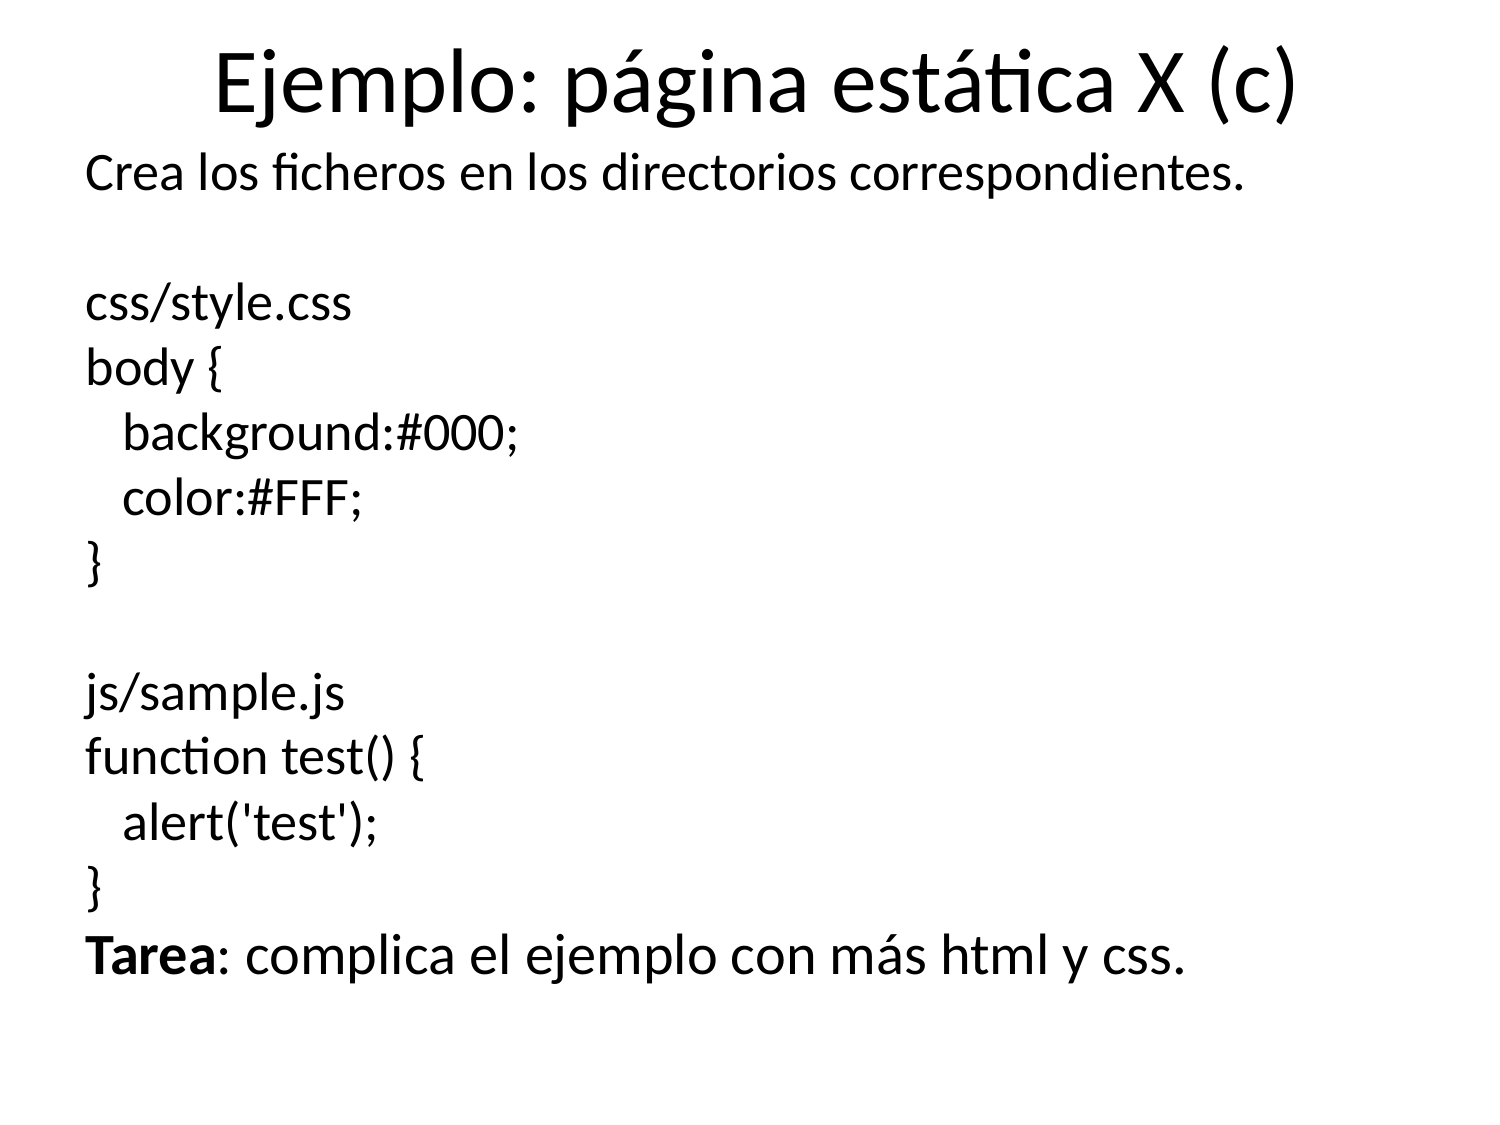

# Ejemplo: página estática X (c)
Crea los ficheros en los directorios correspondientes.
css/style.css
body {
 background:#000;
 color:#FFF;
}
js/sample.js
function test() {
 alert('test');
}
Tarea: complica el ejemplo con más html y css.